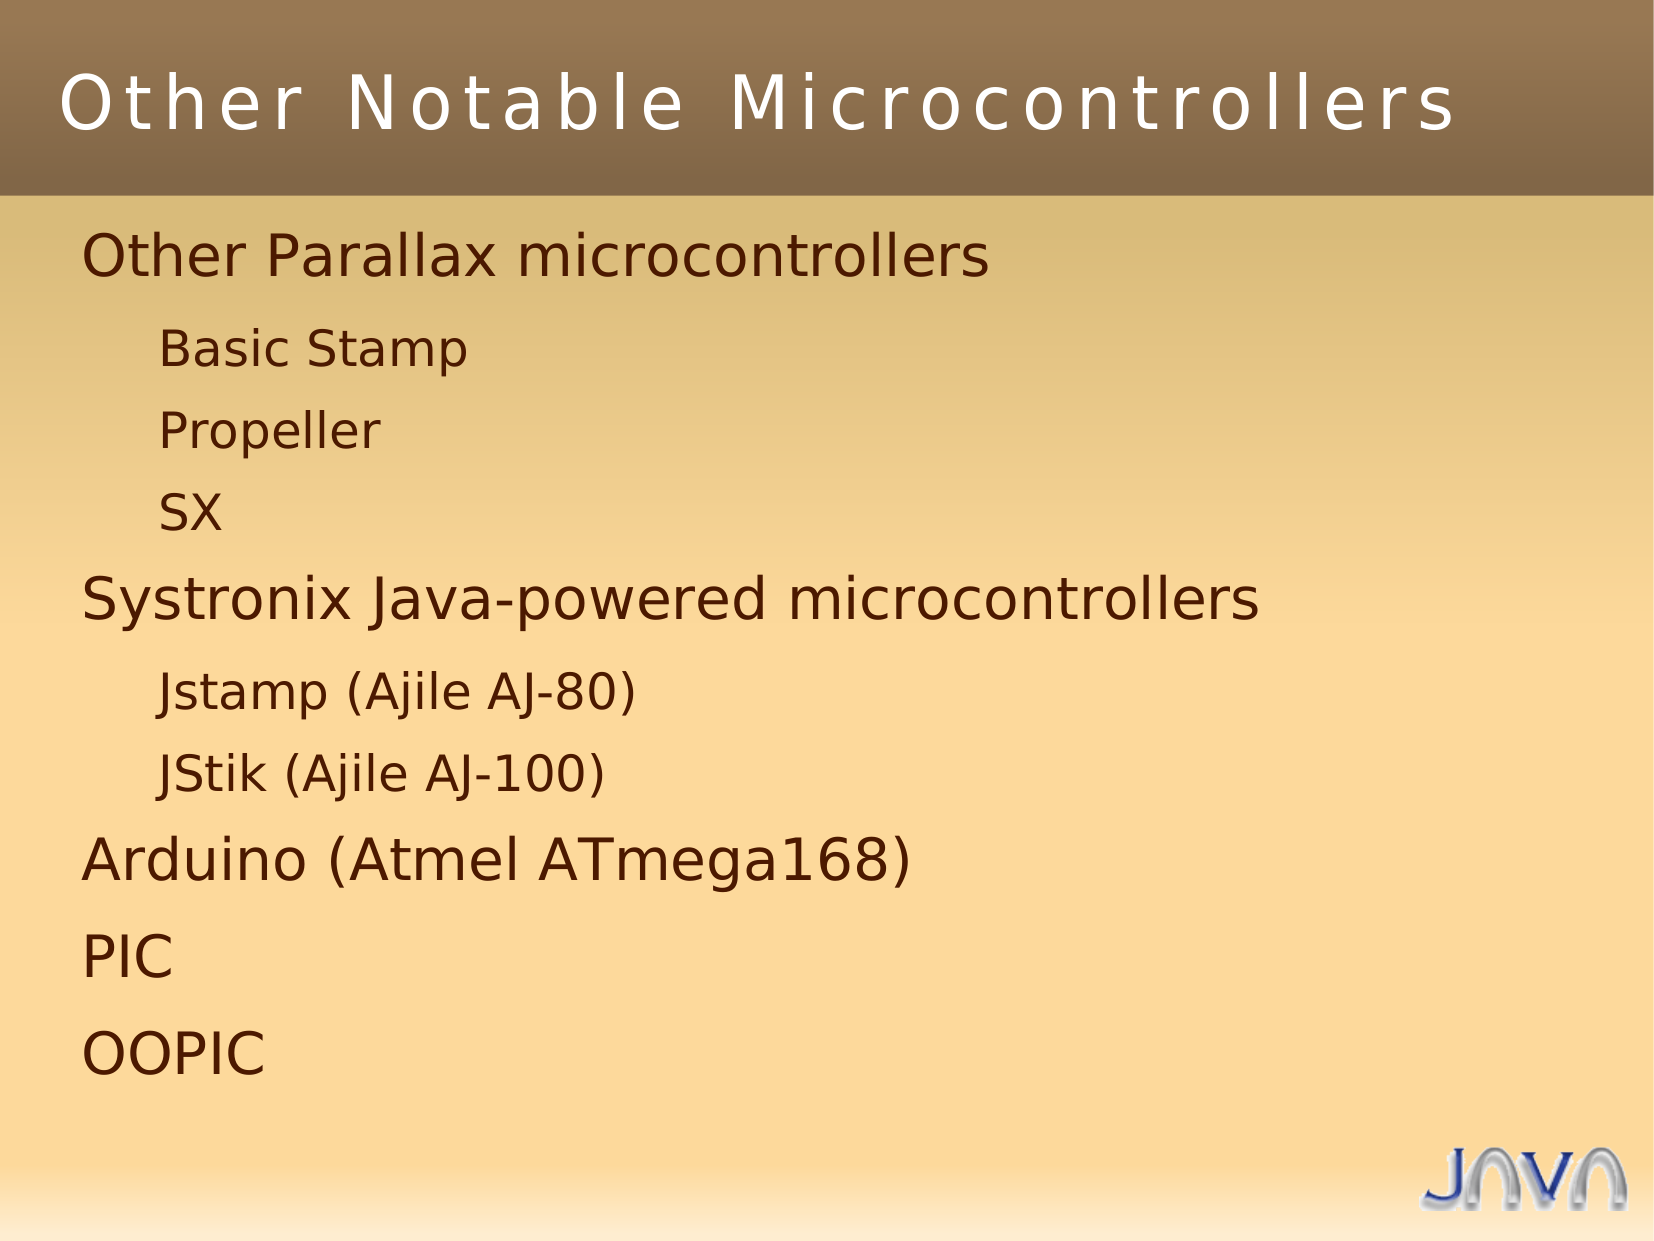

# Other Notable Microcontrollers
Other Parallax microcontrollers
Basic Stamp
Propeller
SX
Systronix Java-powered microcontrollers
Jstamp (Ajile AJ-80)
JStik (Ajile AJ-100)
Arduino (Atmel ATmega168)
PIC
OOPIC